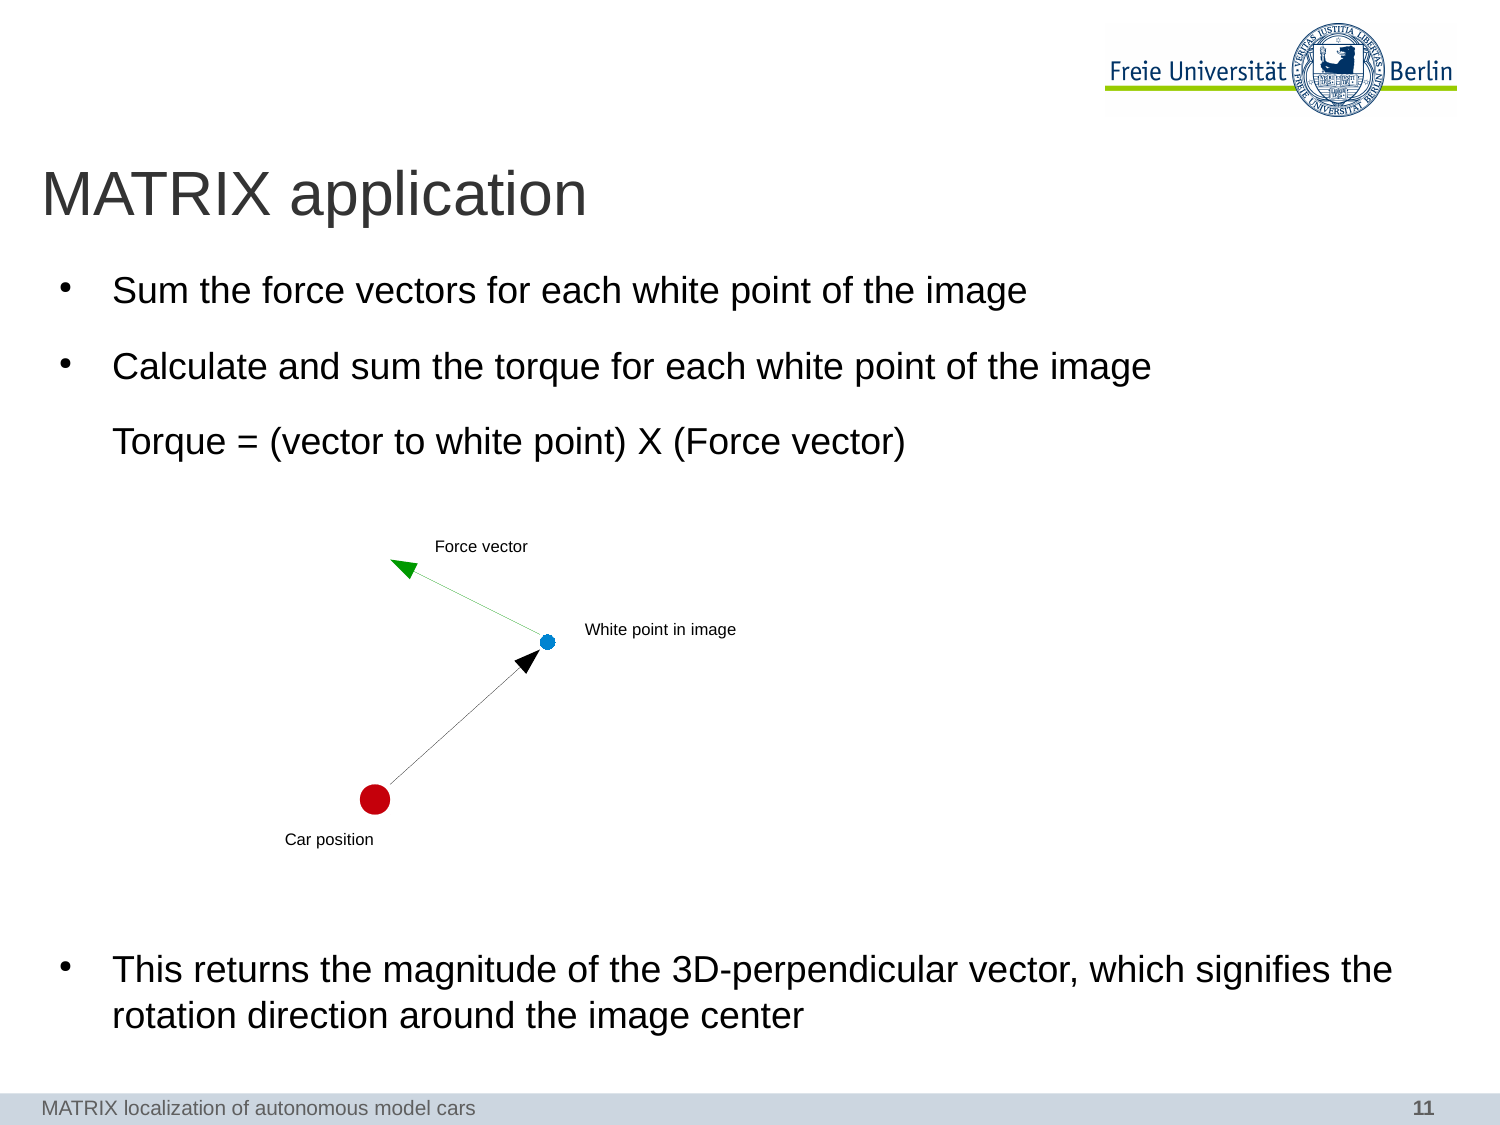

# MATRIX application
Sum the force vectors for each white point of the image
Calculate and sum the torque for each white point of the image
Torque = (vector to white point) X (Force vector)
This returns the magnitude of the 3D-perpendicular vector, which signifies the rotation direction around the image center
Force vector
White point in image
Car position
MATRIX localization of autonomous model cars